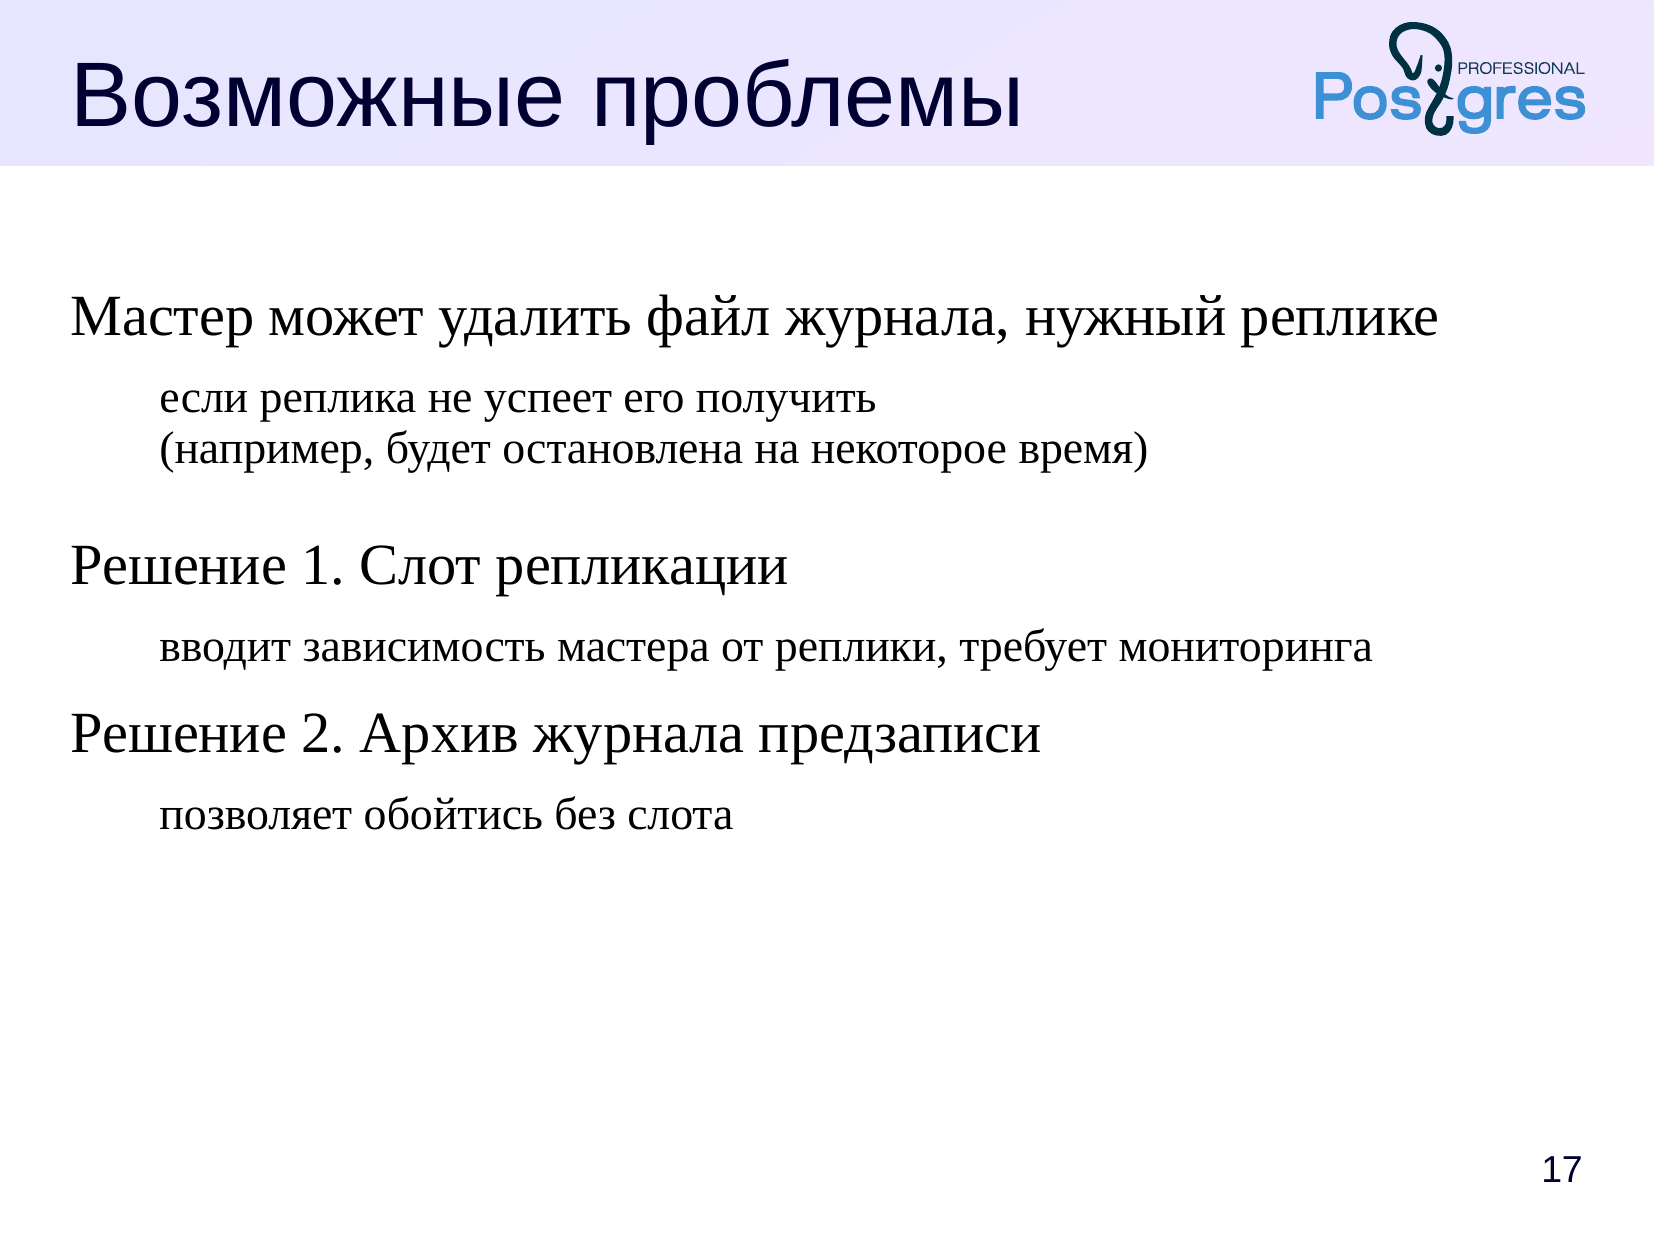

# Возможные проблемы
Мастер может удалить файл журнала, нужный реплике
если реплика не успеет его получить
(например, будет остановлена на некоторое время)
Решение 1. Слот репликации
вводит зависимость мастера от реплики, требует мониторинга
Решение 2. Архив журнала предзаписи
позволяет обойтись без слота